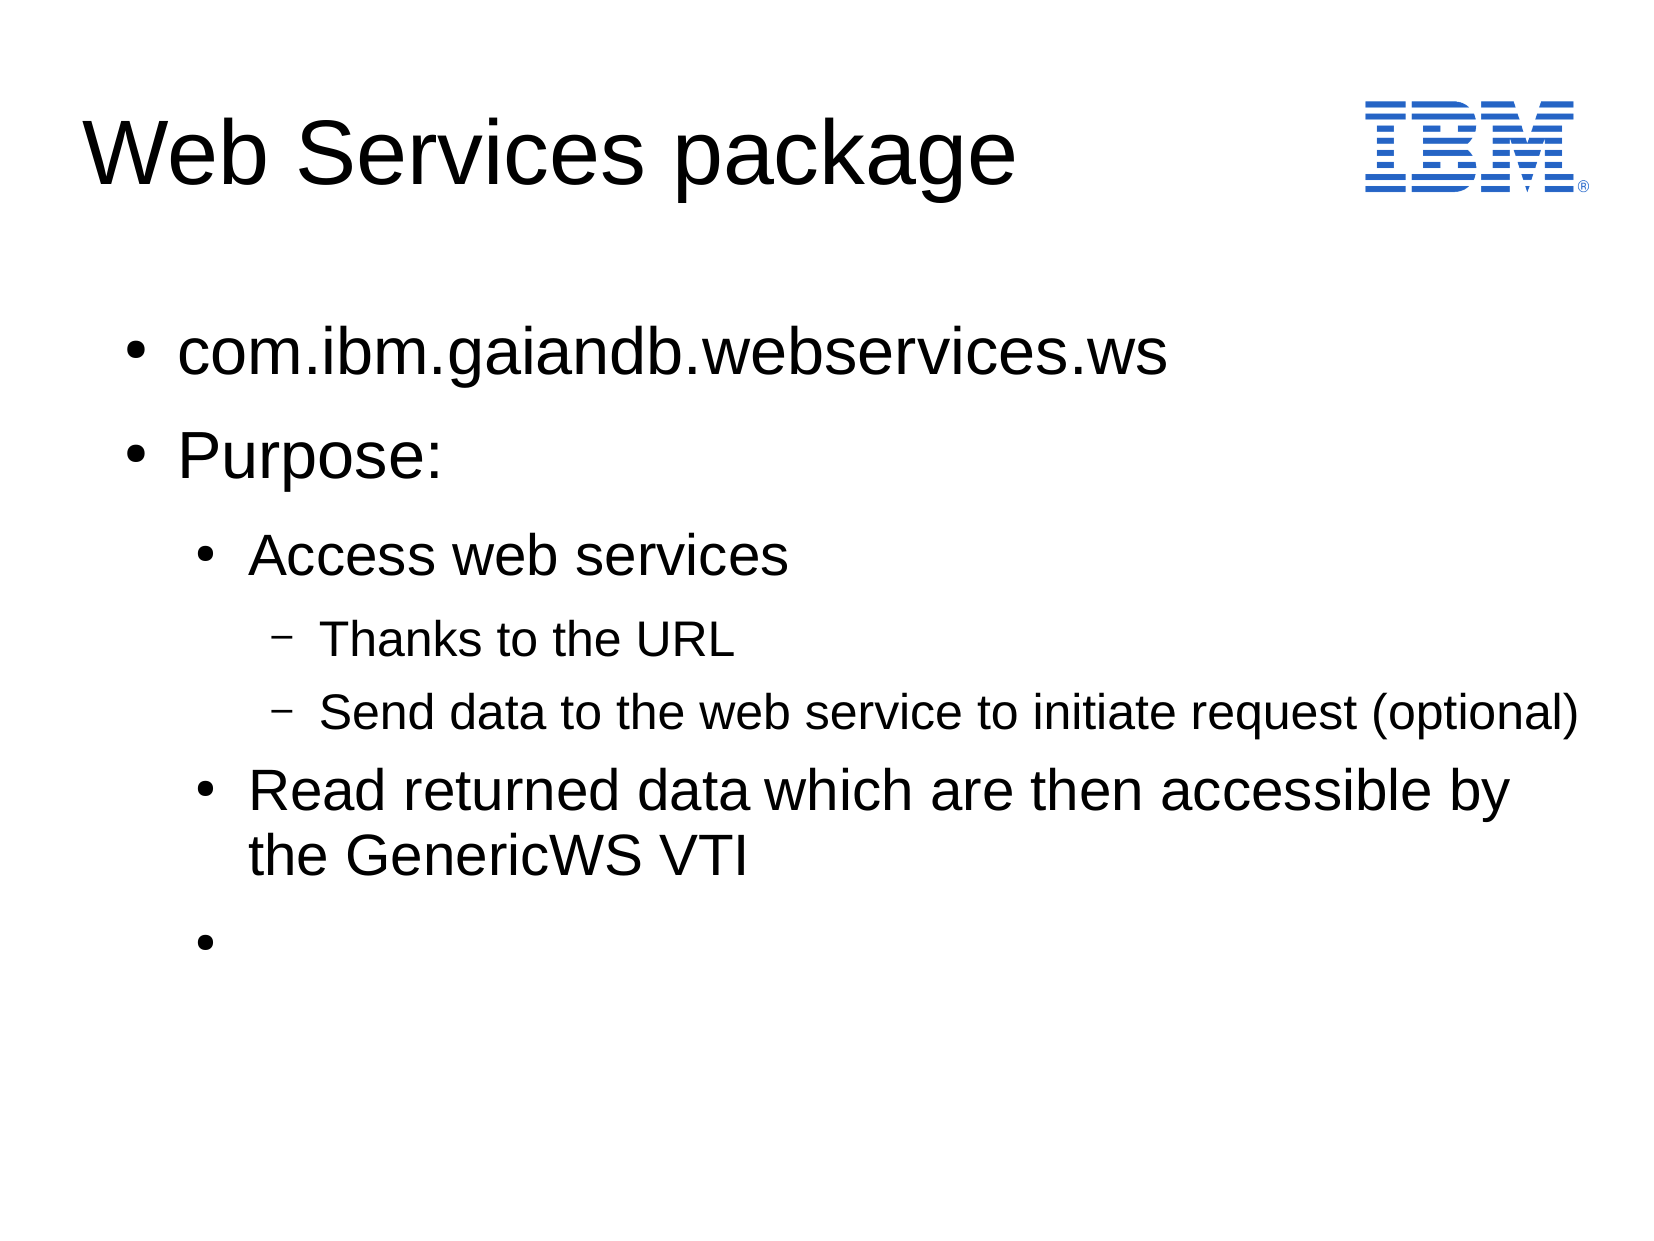

# Web Services package
com.ibm.gaiandb.webservices.ws
Purpose:
Access web services
Thanks to the URL
Send data to the web service to initiate request (optional)
Read returned data	which are then accessible by the GenericWS VTI